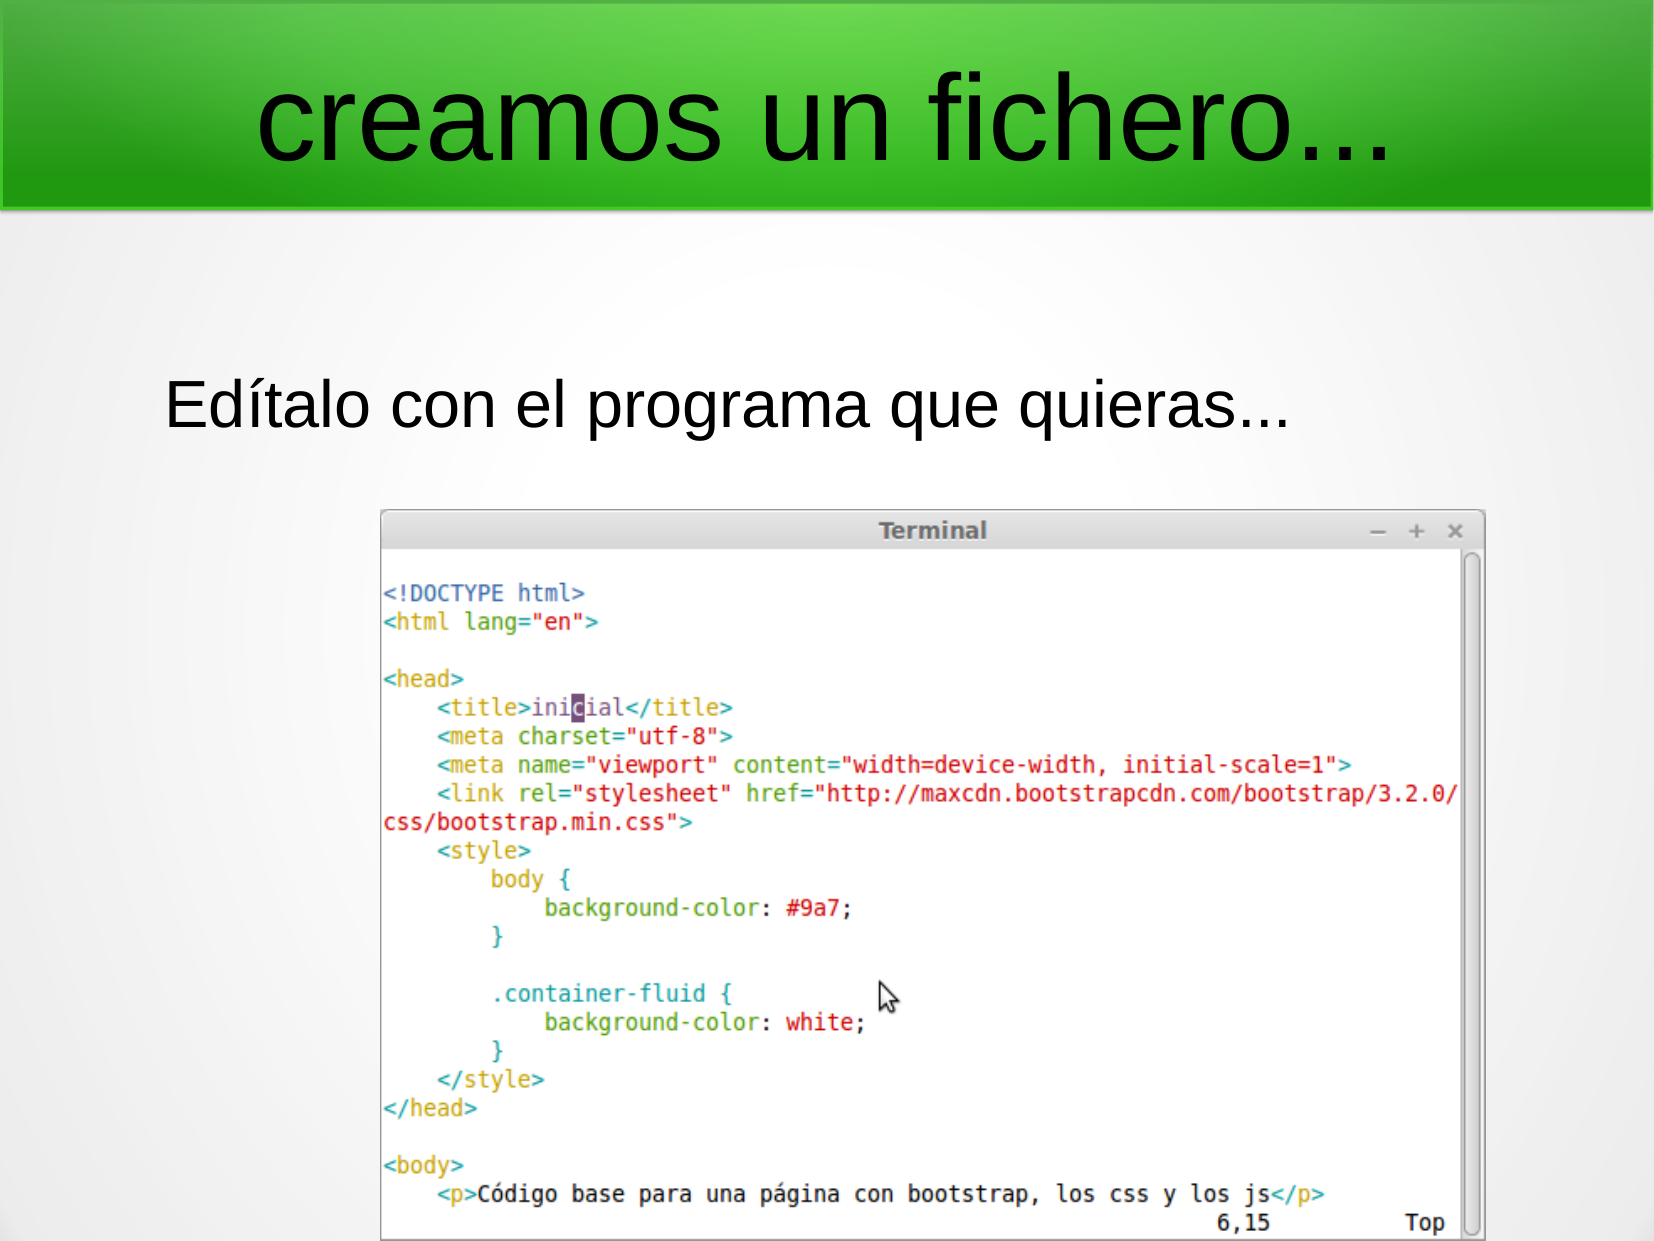

Edítalo con el programa que quieras...
# creamos un fichero...